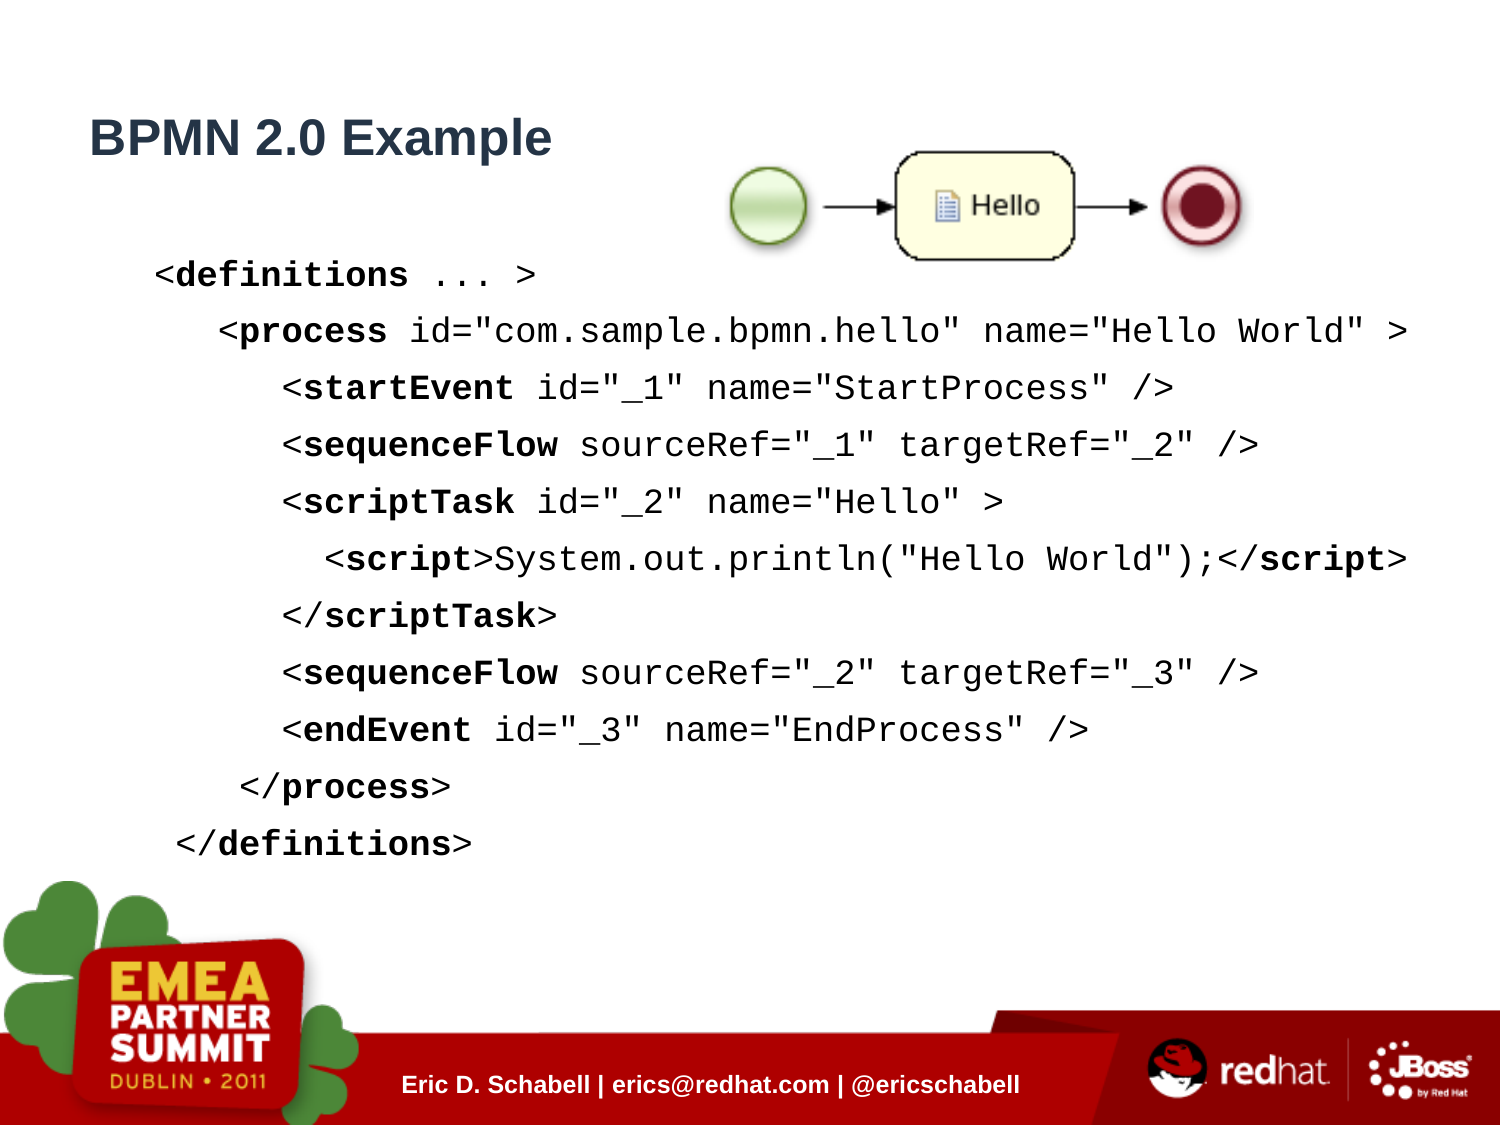

# BPMN 2.0 Example
<definitions ... >
 <process id="com.sample.bpmn.hello" name="Hello World" >
 <startEvent id="_1" name="StartProcess" />
 <sequenceFlow sourceRef="_1" targetRef="_2" />
 <scriptTask id="_2" name="Hello" >
 <script>System.out.println("Hello World");</script>
 </scriptTask>
 <sequenceFlow sourceRef="_2" targetRef="_3" />
 <endEvent id="_3" name="EndProcess" />
 </process>
 </definitions>
<definitions ... >
 <process id="com.sample.bpmn.hello" name="Hello World" >
 <startEvent id="_1" name="StartProcess" />
 <sequenceFlow sourceRef="_1" targetRef="_2" />
 <scriptTask id="_2" name="Hello" >
 <script>System.out.println("Hello World");</script>
 </scriptTask>
 <sequenceFlow sourceRef="_2" targetRef="_3" />
 <endEvent id="_3" name="EndProcess" />
 </process>
 </definitions>